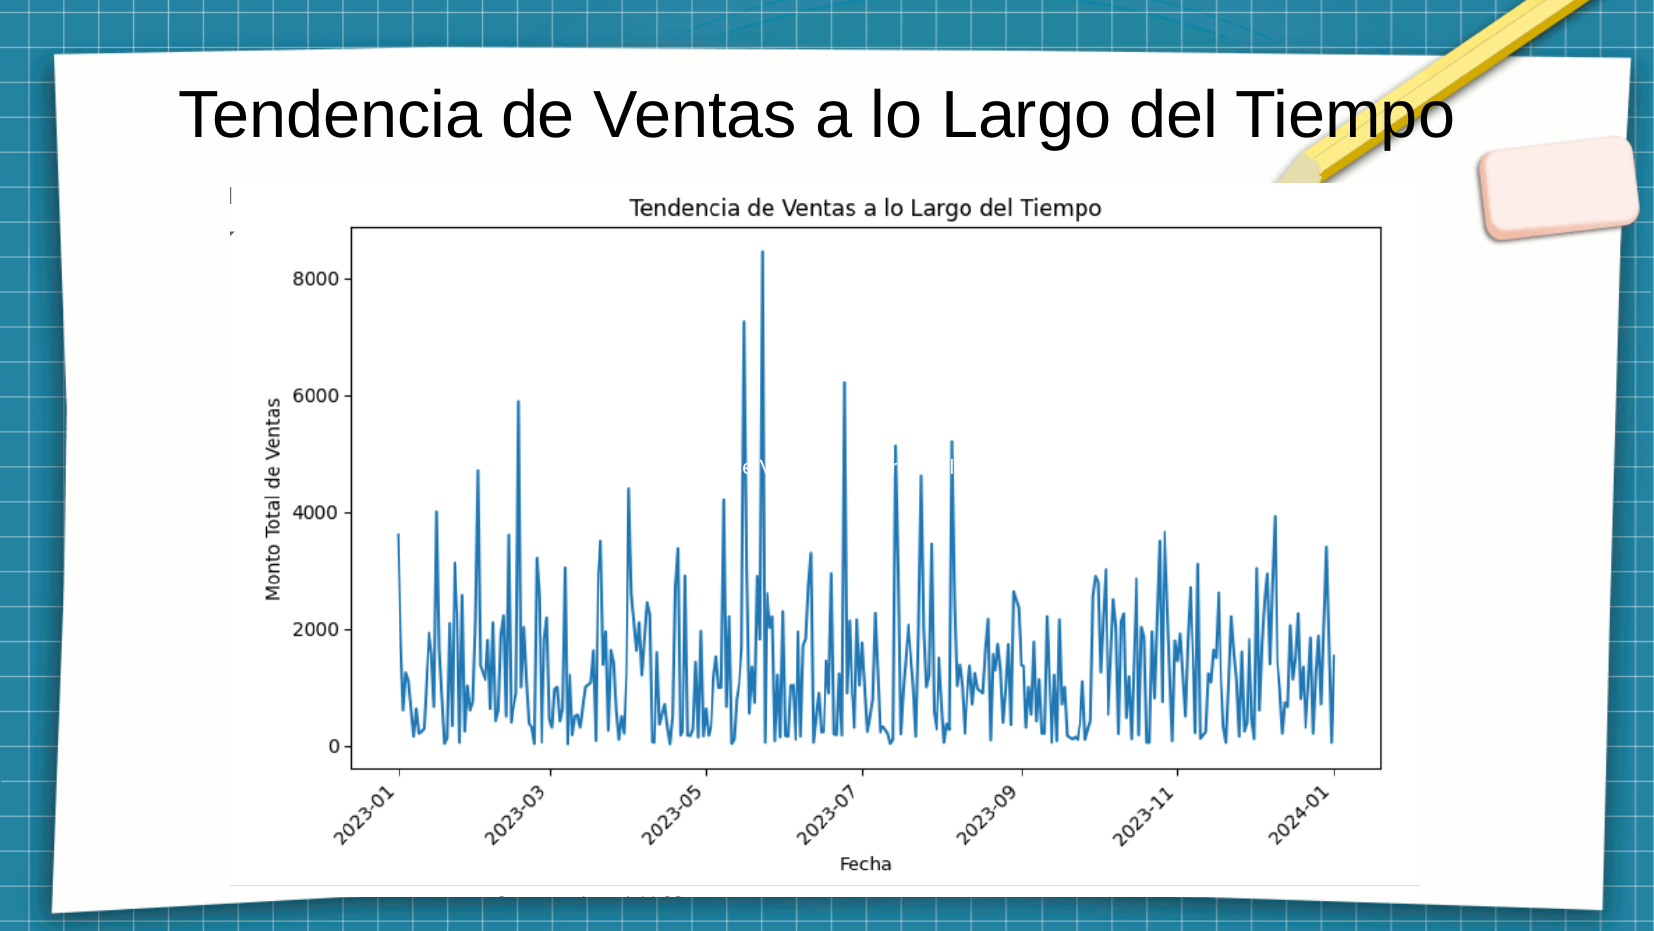

# Tendencia de Ventas a lo Largo del Tiempo
Tendencia de Ventas a lo Largo del Tiempo